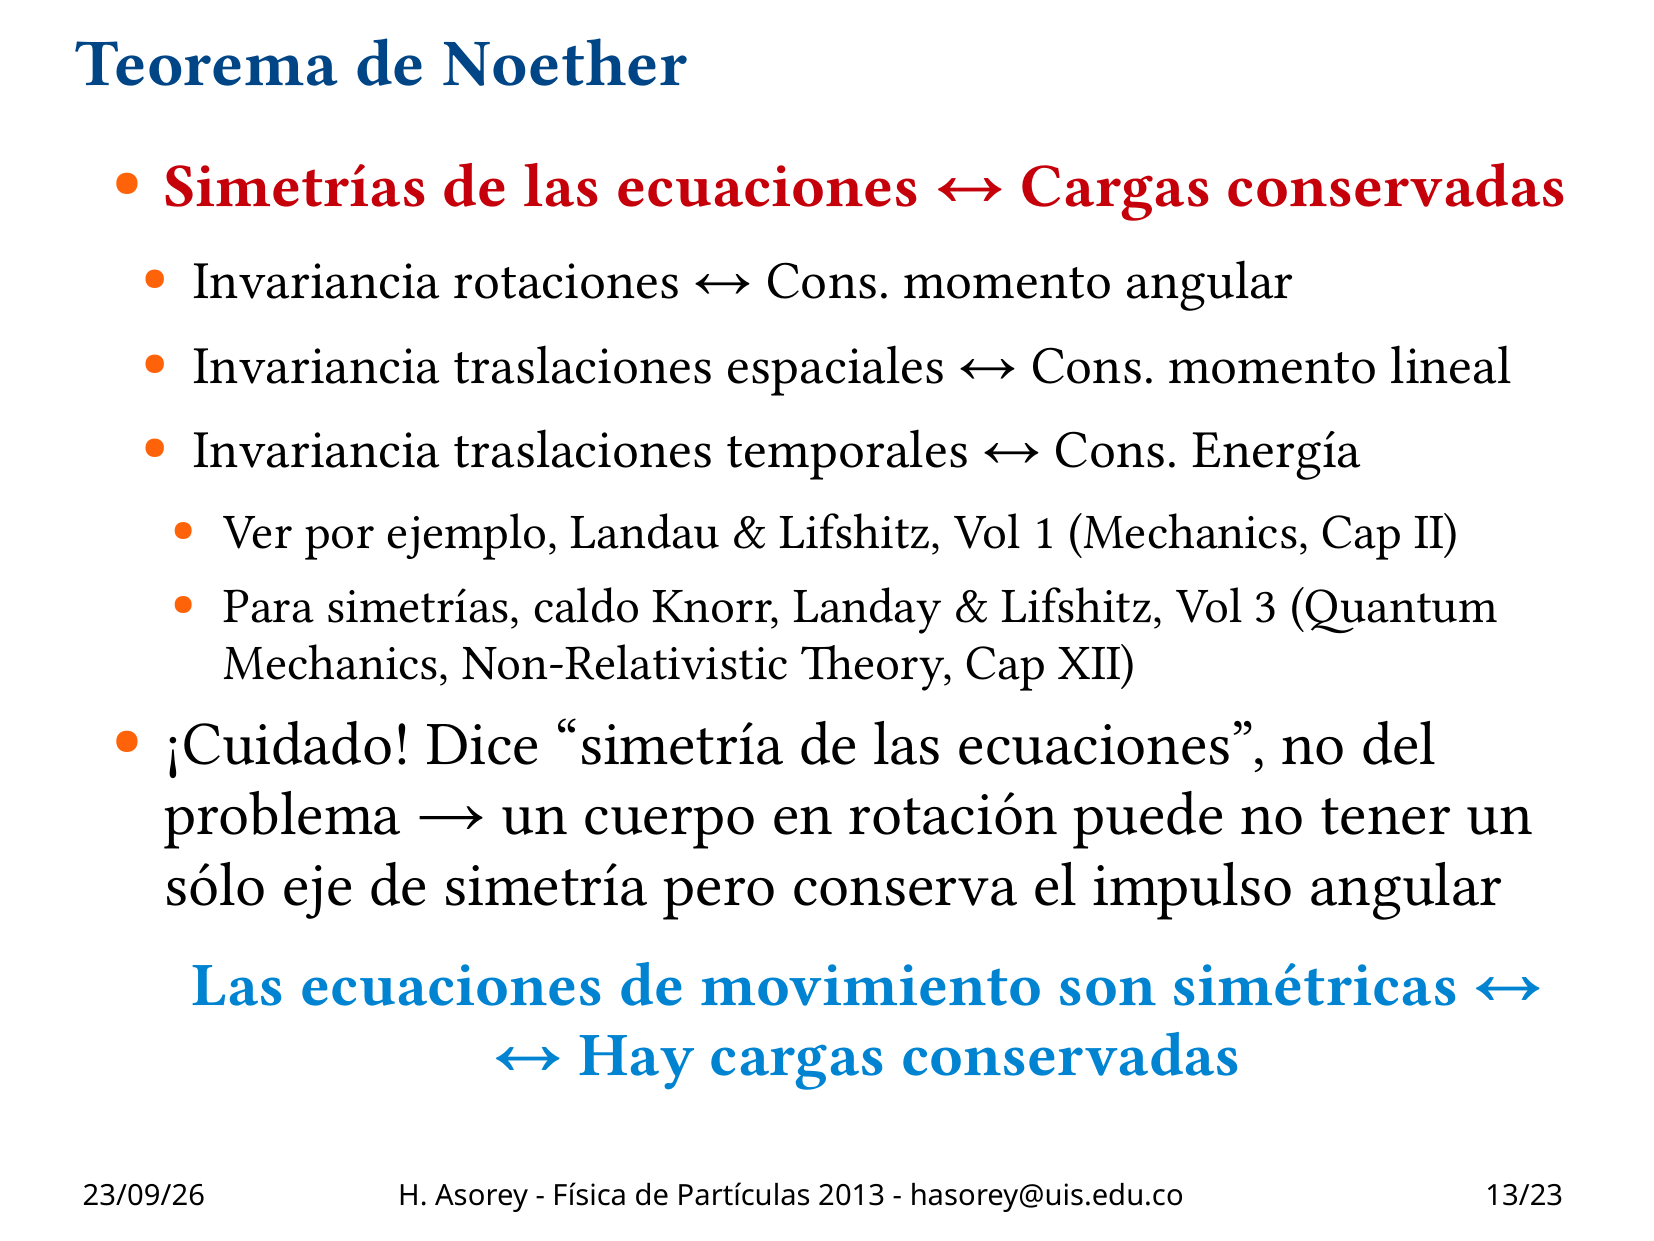

# Teorema de Noether
Simetrías de las ecuaciones ↔ Cargas conservadas
Invariancia rotaciones ↔ Cons. momento angular
Invariancia traslaciones espaciales ↔ Cons. momento lineal
Invariancia traslaciones temporales ↔ Cons. Energía
Ver por ejemplo, Landau & Lifshitz, Vol 1 (Mechanics, Cap II)
Para simetrías, caldo Knorr, Landay & Lifshitz, Vol 3 (Quantum Mechanics, Non-Relativistic Theory, Cap XII)
¡Cuidado! Dice “simetría de las ecuaciones”, no del problema → un cuerpo en rotación puede no tener un sólo eje de simetría pero conserva el impulso angular
Las ecuaciones de movimiento son simétricas ↔ ↔ Hay cargas conservadas
H. Asorey - Física de Partículas 2013 - hasorey@uis.edu.co
13